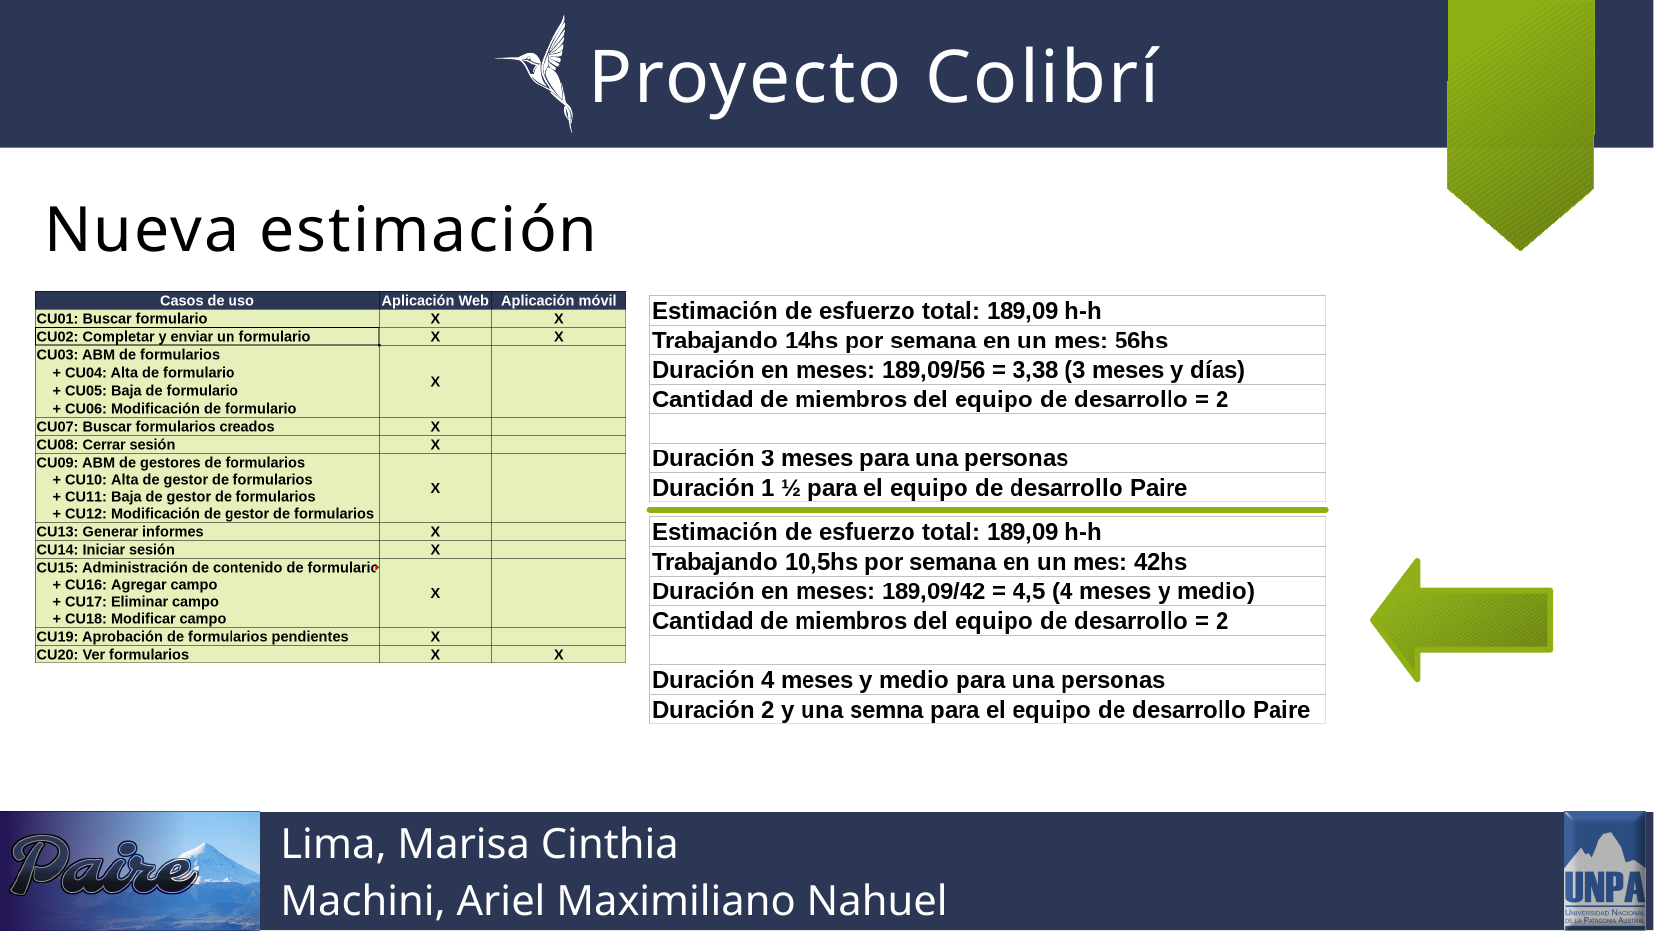

Proyecto Colibrí
Nueva estimación
Lima, Marisa Cinthia
Machini, Ariel Maximiliano Nahuel